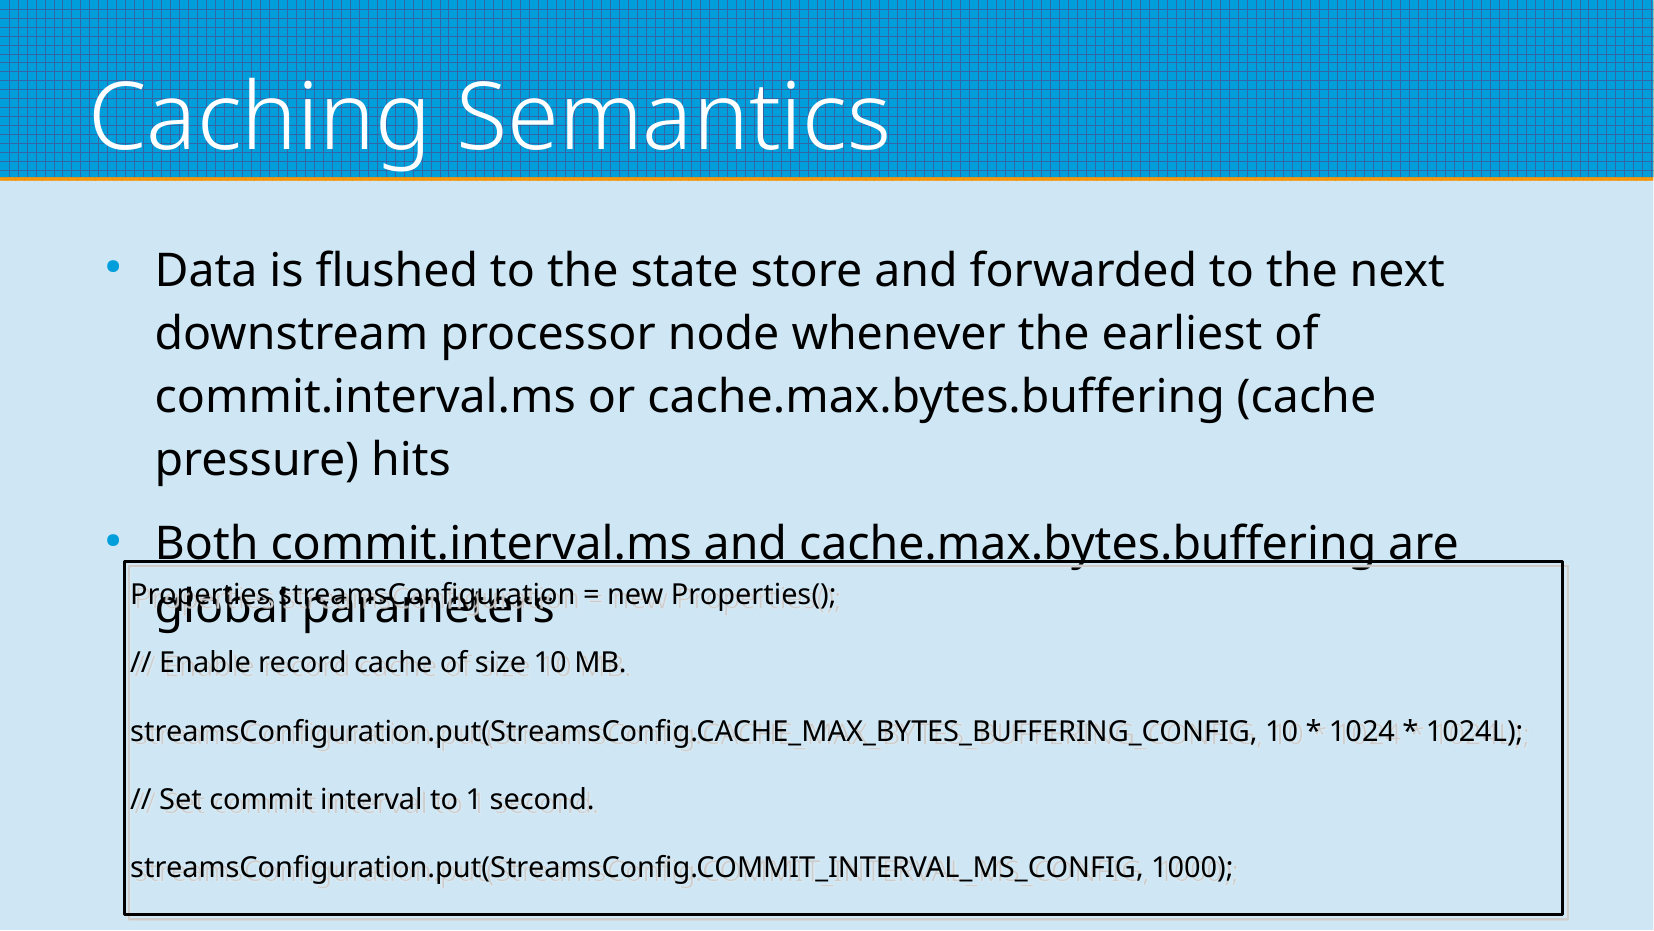

# Caching Semantics
Data is flushed to the state store and forwarded to the next downstream processor node whenever the earliest of commit.interval.ms or cache.max.bytes.buffering (cache pressure) hits
Both commit.interval.ms and cache.max.bytes.buffering are global parameters
Properties streamsConfiguration = new Properties();
// Enable record cache of size 10 MB.
streamsConfiguration.put(StreamsConfig.CACHE_MAX_BYTES_BUFFERING_CONFIG, 10 * 1024 * 1024L);
// Set commit interval to 1 second.
streamsConfiguration.put(StreamsConfig.COMMIT_INTERVAL_MS_CONFIG, 1000);